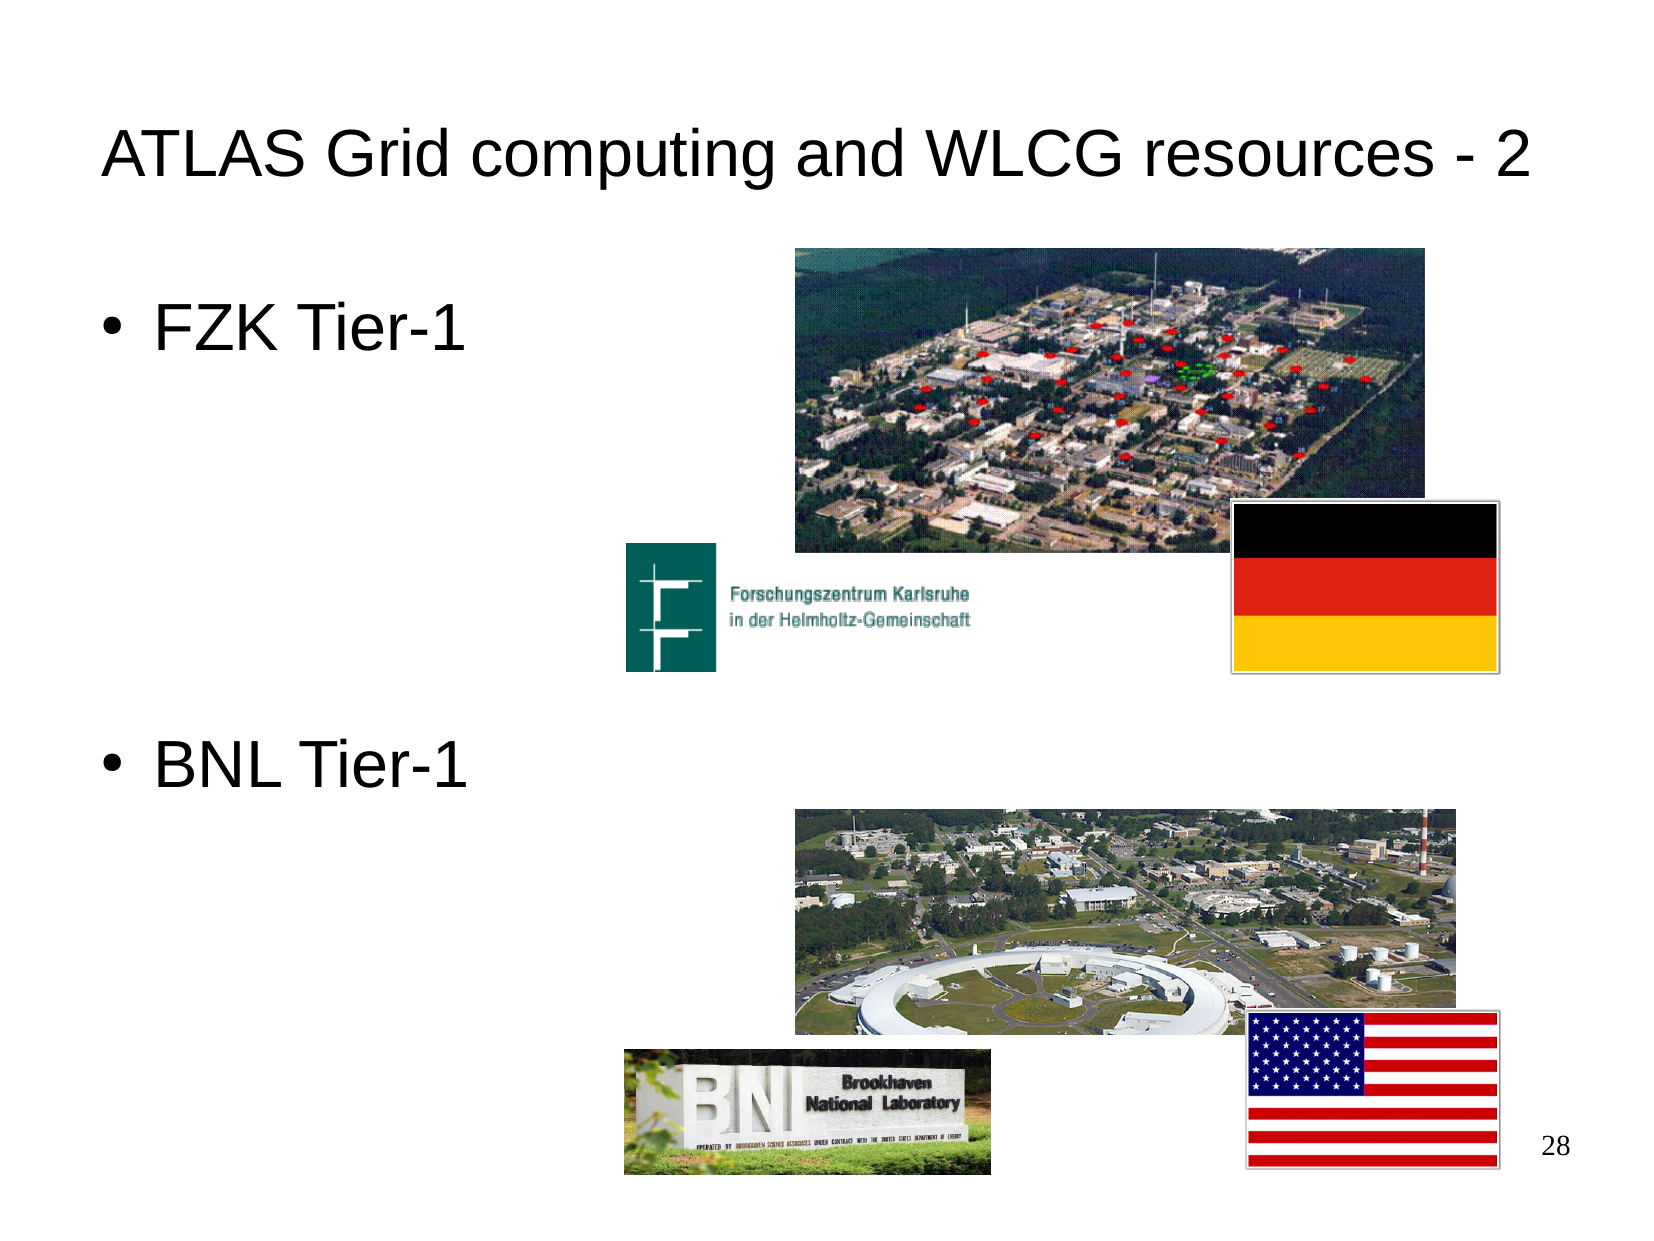

# ATLAS Grid computing and WLCG resources - 2
FZK Tier-1
BNL Tier-1
28